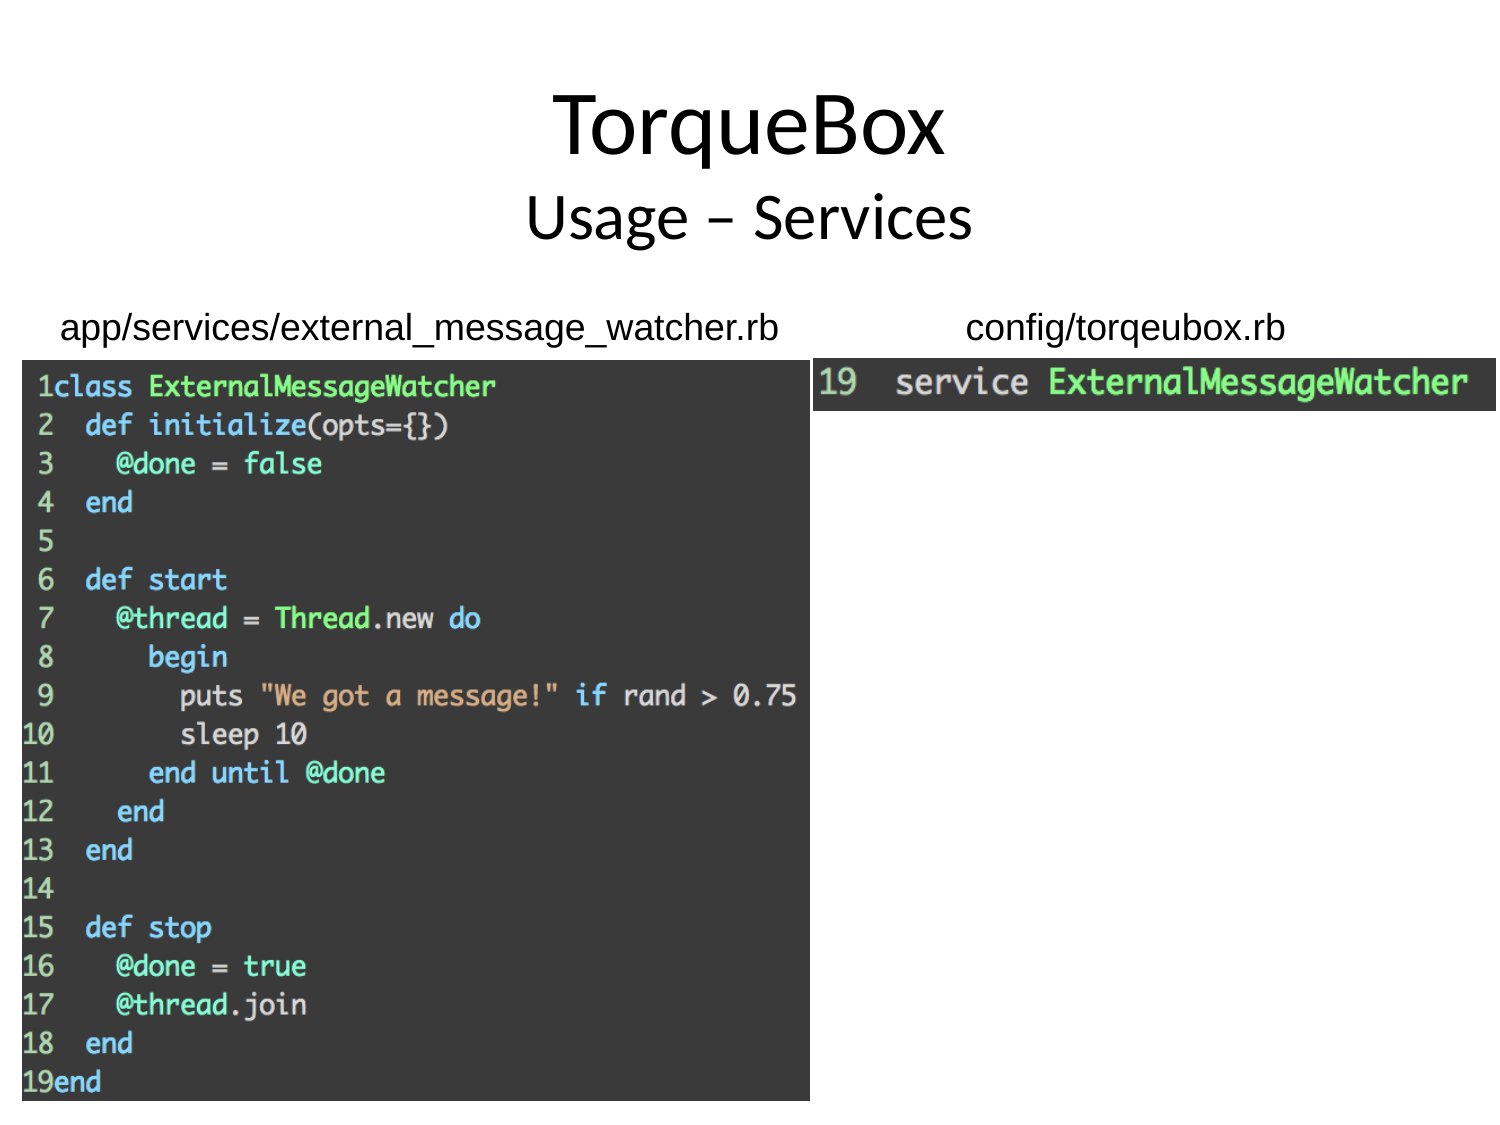

# TorqueBox Usage – Services
app/services/external_message_watcher.rb
config/torqeubox.rb